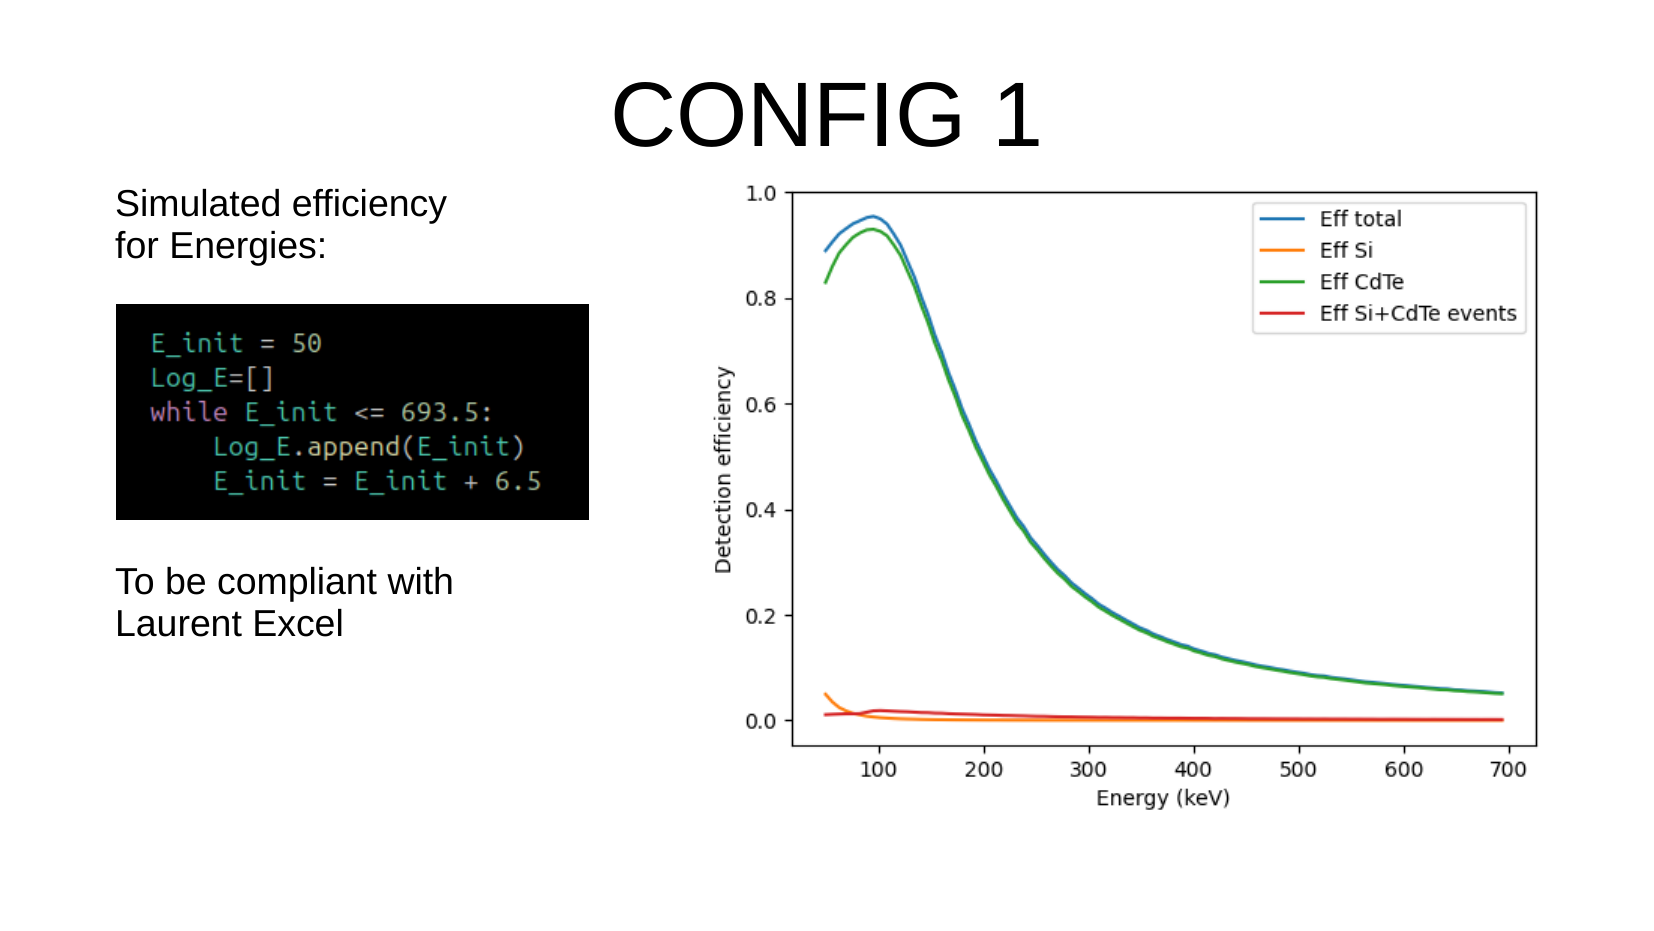

# CONFIG 1
Simulated efficiency for Energies:
To be compliant with Laurent Excel